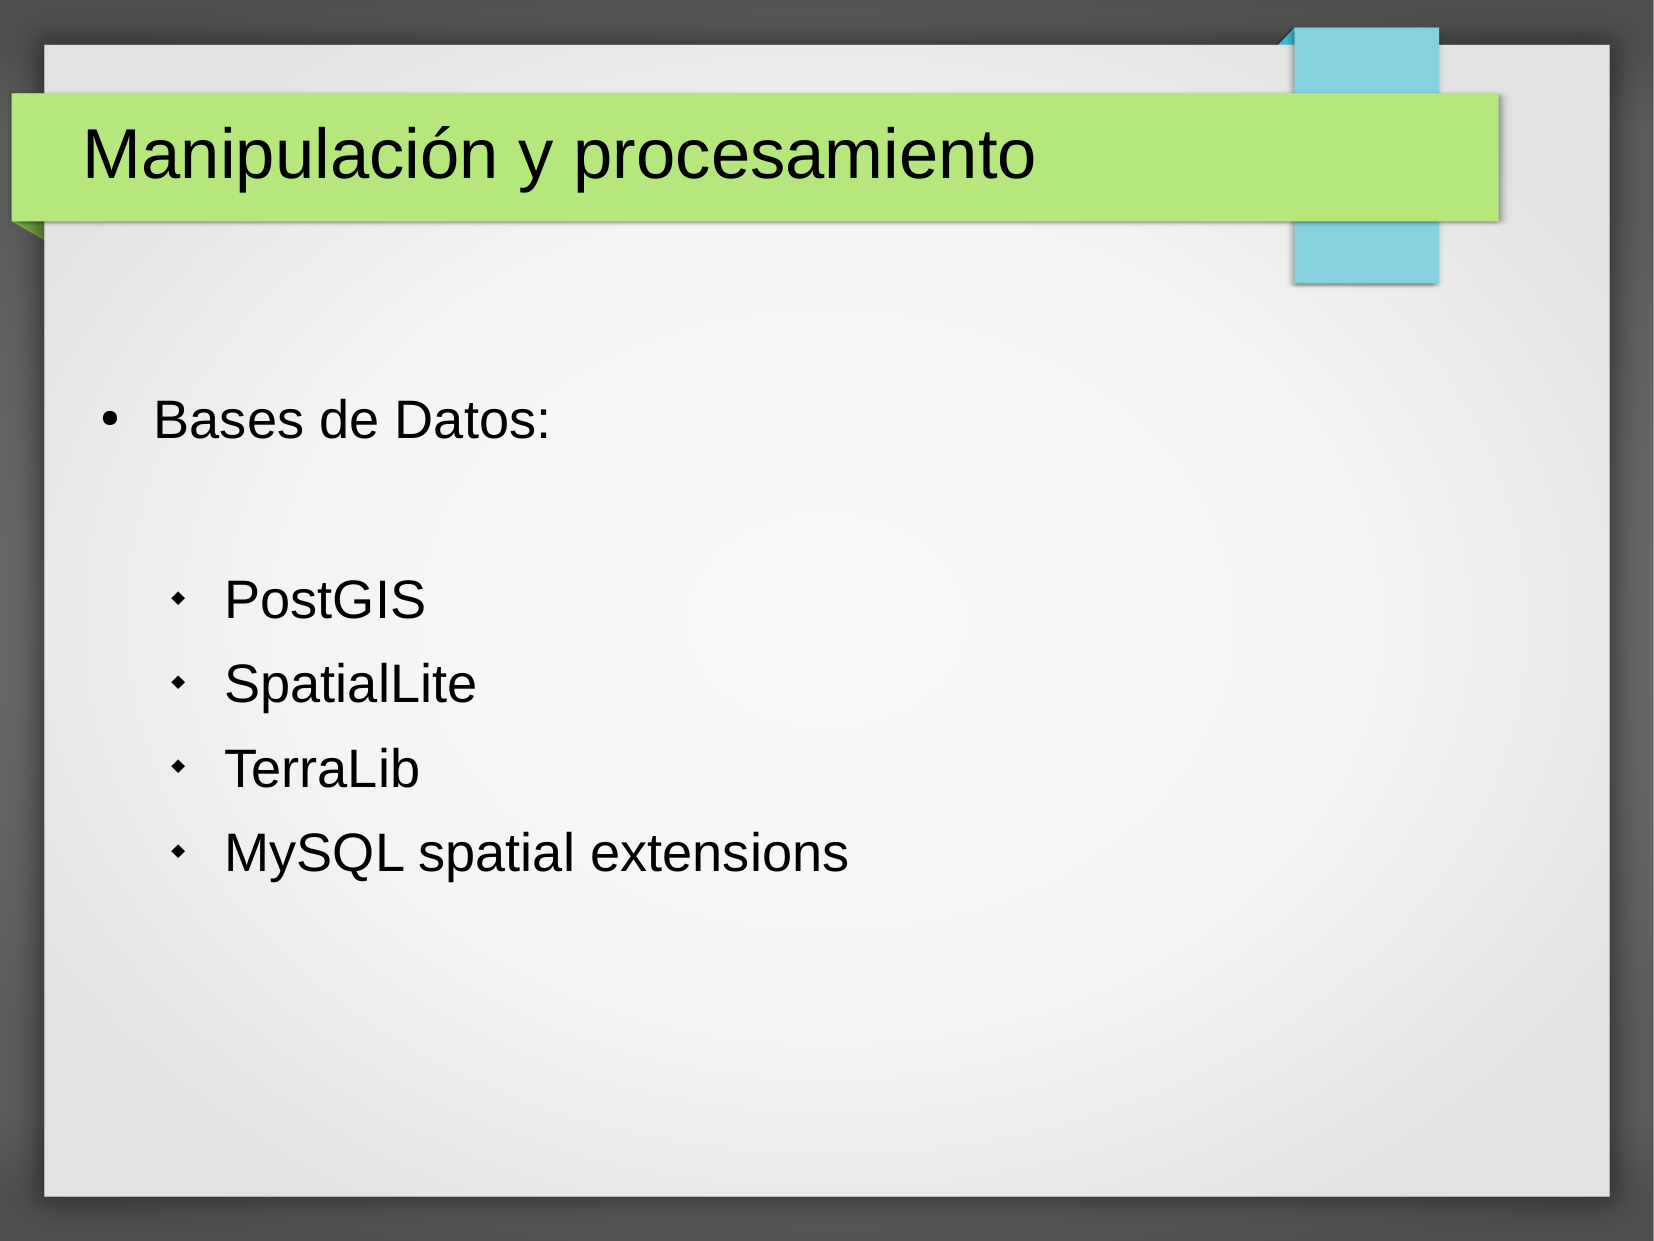

# Manipulación y procesamiento
Bases de Datos:
PostGIS
SpatialLite
TerraLib
MySQL spatial extensions